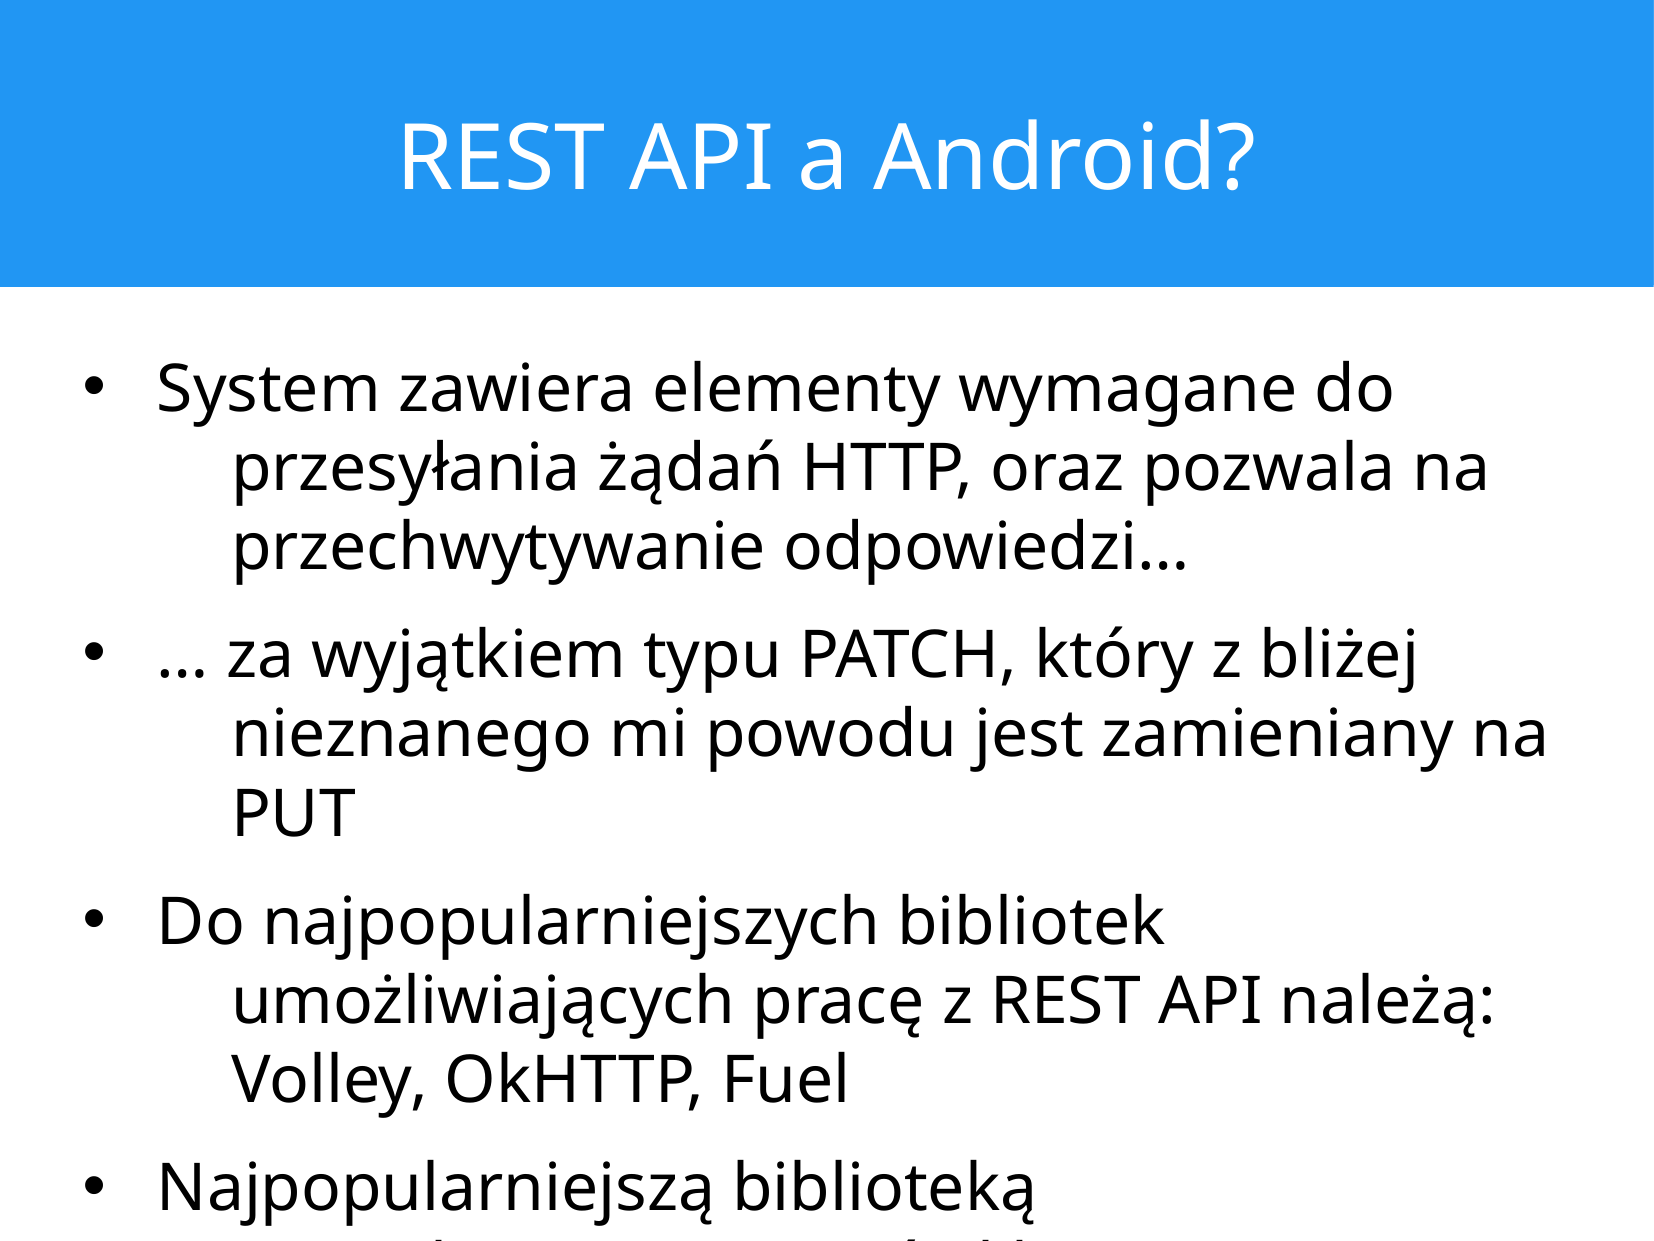

# REST API a Android?
System zawiera elementy wymagane do przesyłania żądań HTTP, oraz pozwala na przechwytywanie odpowiedzi…
… za wyjątkiem typu PATCH, który z bliżej nieznanego mi powodu jest zamieniany na PUT
Do najpopularniejszych bibliotek umożliwiających pracę z REST API należą: Volley, OkHTTP, Fuel
Najpopularniejszą biblioteką pozwalającą parsować pliki JSON jest: GSON